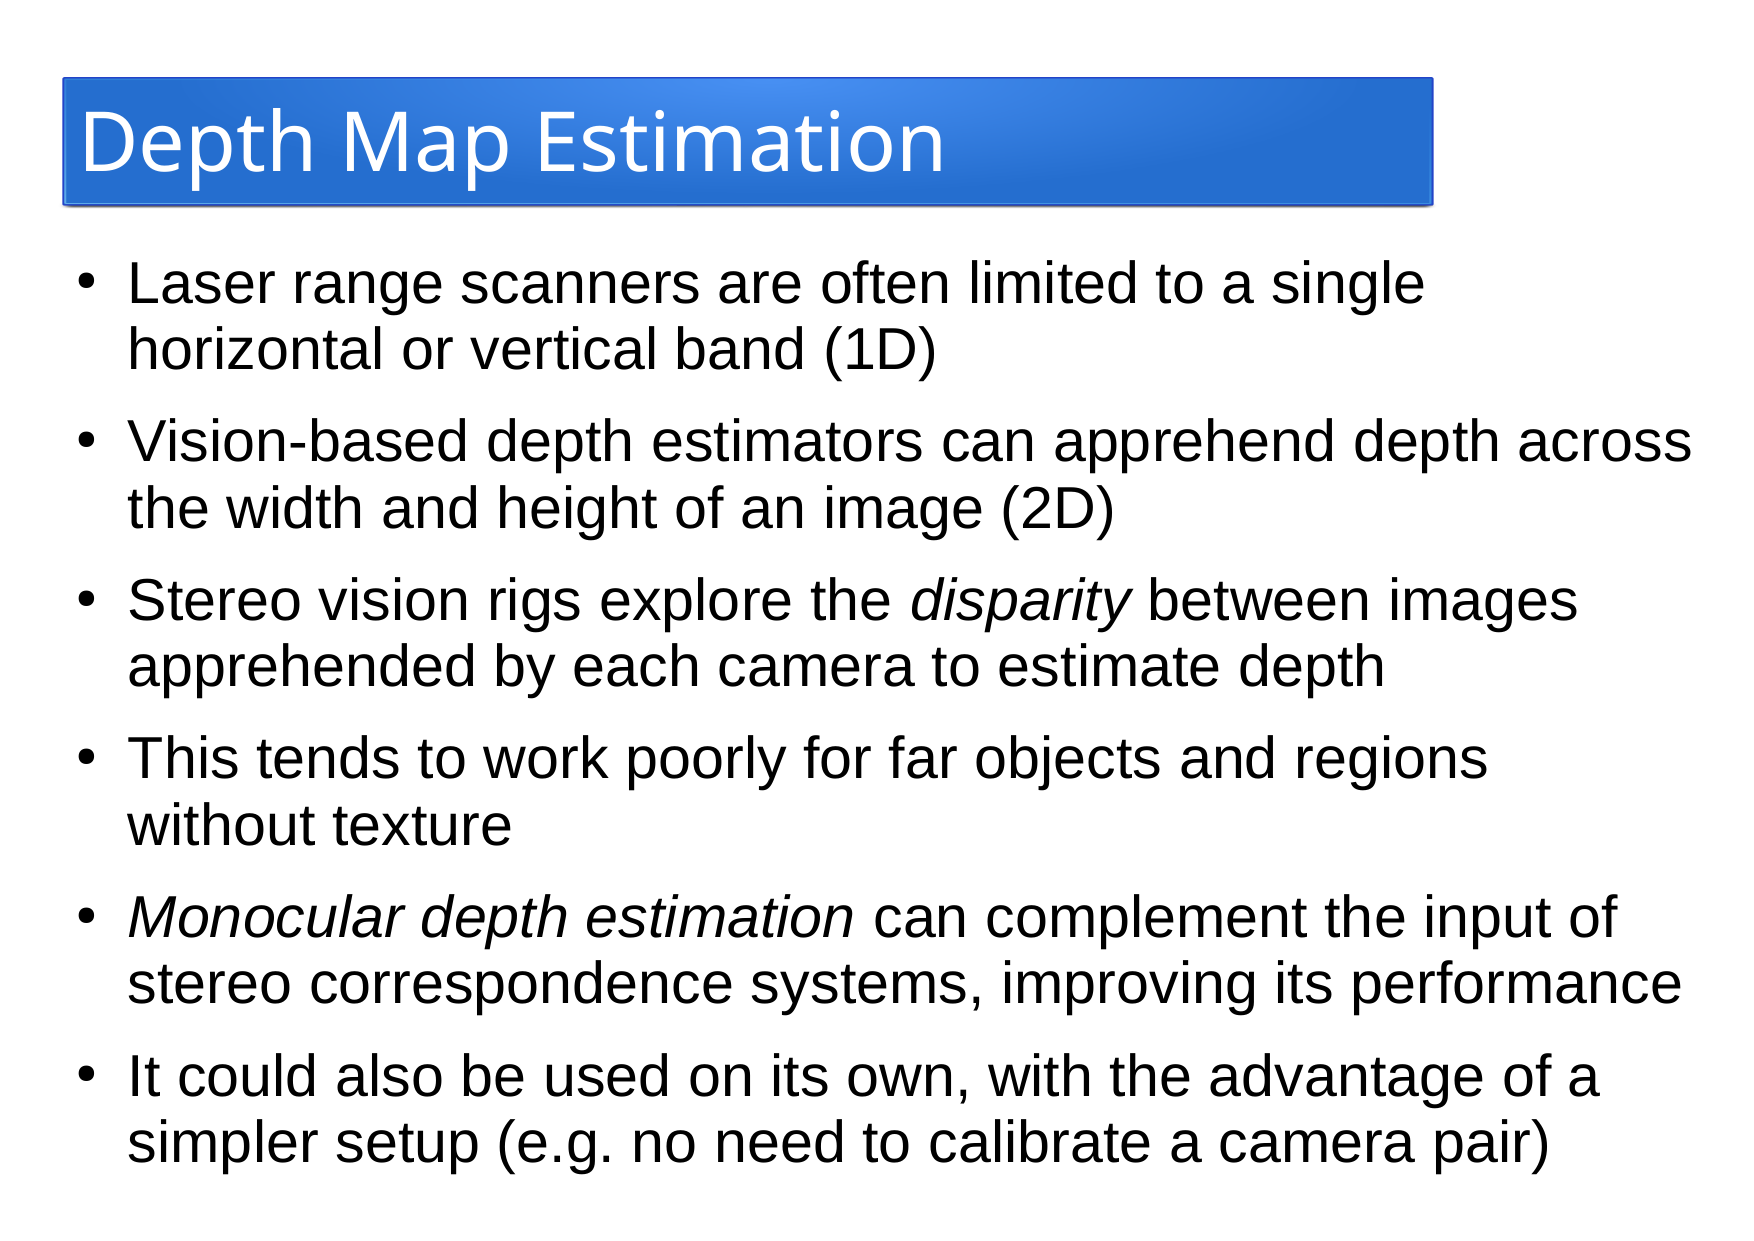

# Depth Map Estimation
Laser range scanners are often limited to a single horizontal or vertical band (1D)
Vision-based depth estimators can apprehend depth across the width and height of an image (2D)
Stereo vision rigs explore the disparity between images apprehended by each camera to estimate depth
This tends to work poorly for far objects and regions without texture
Monocular depth estimation can complement the input of stereo correspondence systems, improving its performance
It could also be used on its own, with the advantage of a simpler setup (e.g. no need to calibrate a camera pair)